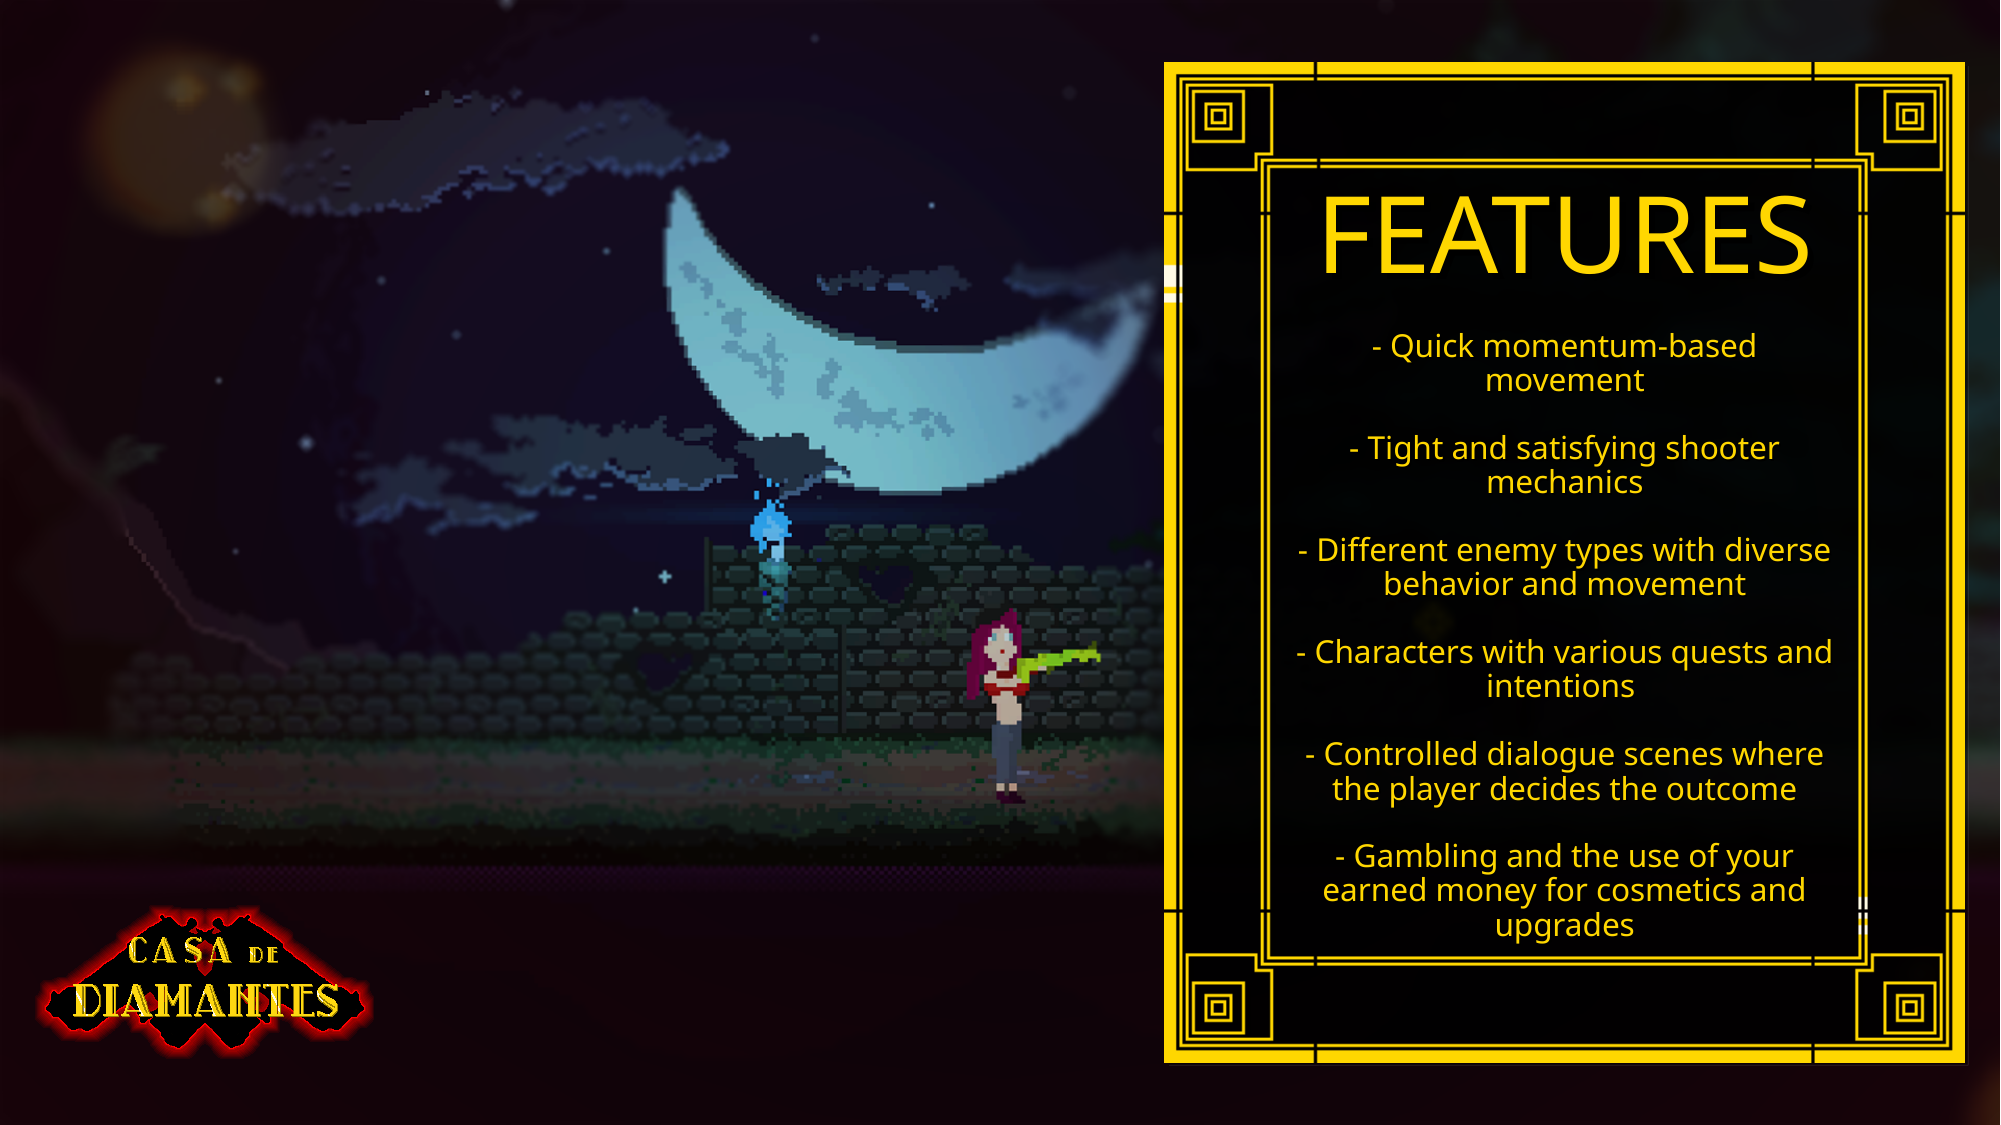

# FEATURES - Quick momentum-based movement - Tight and satisfying shooter mechanics - Different enemy types with diverse behavior and movement - Characters with various quests and intentions - Controlled dialogue scenes where the player decides the outcome - Gambling and the use of your earned money for cosmetics and upgrades